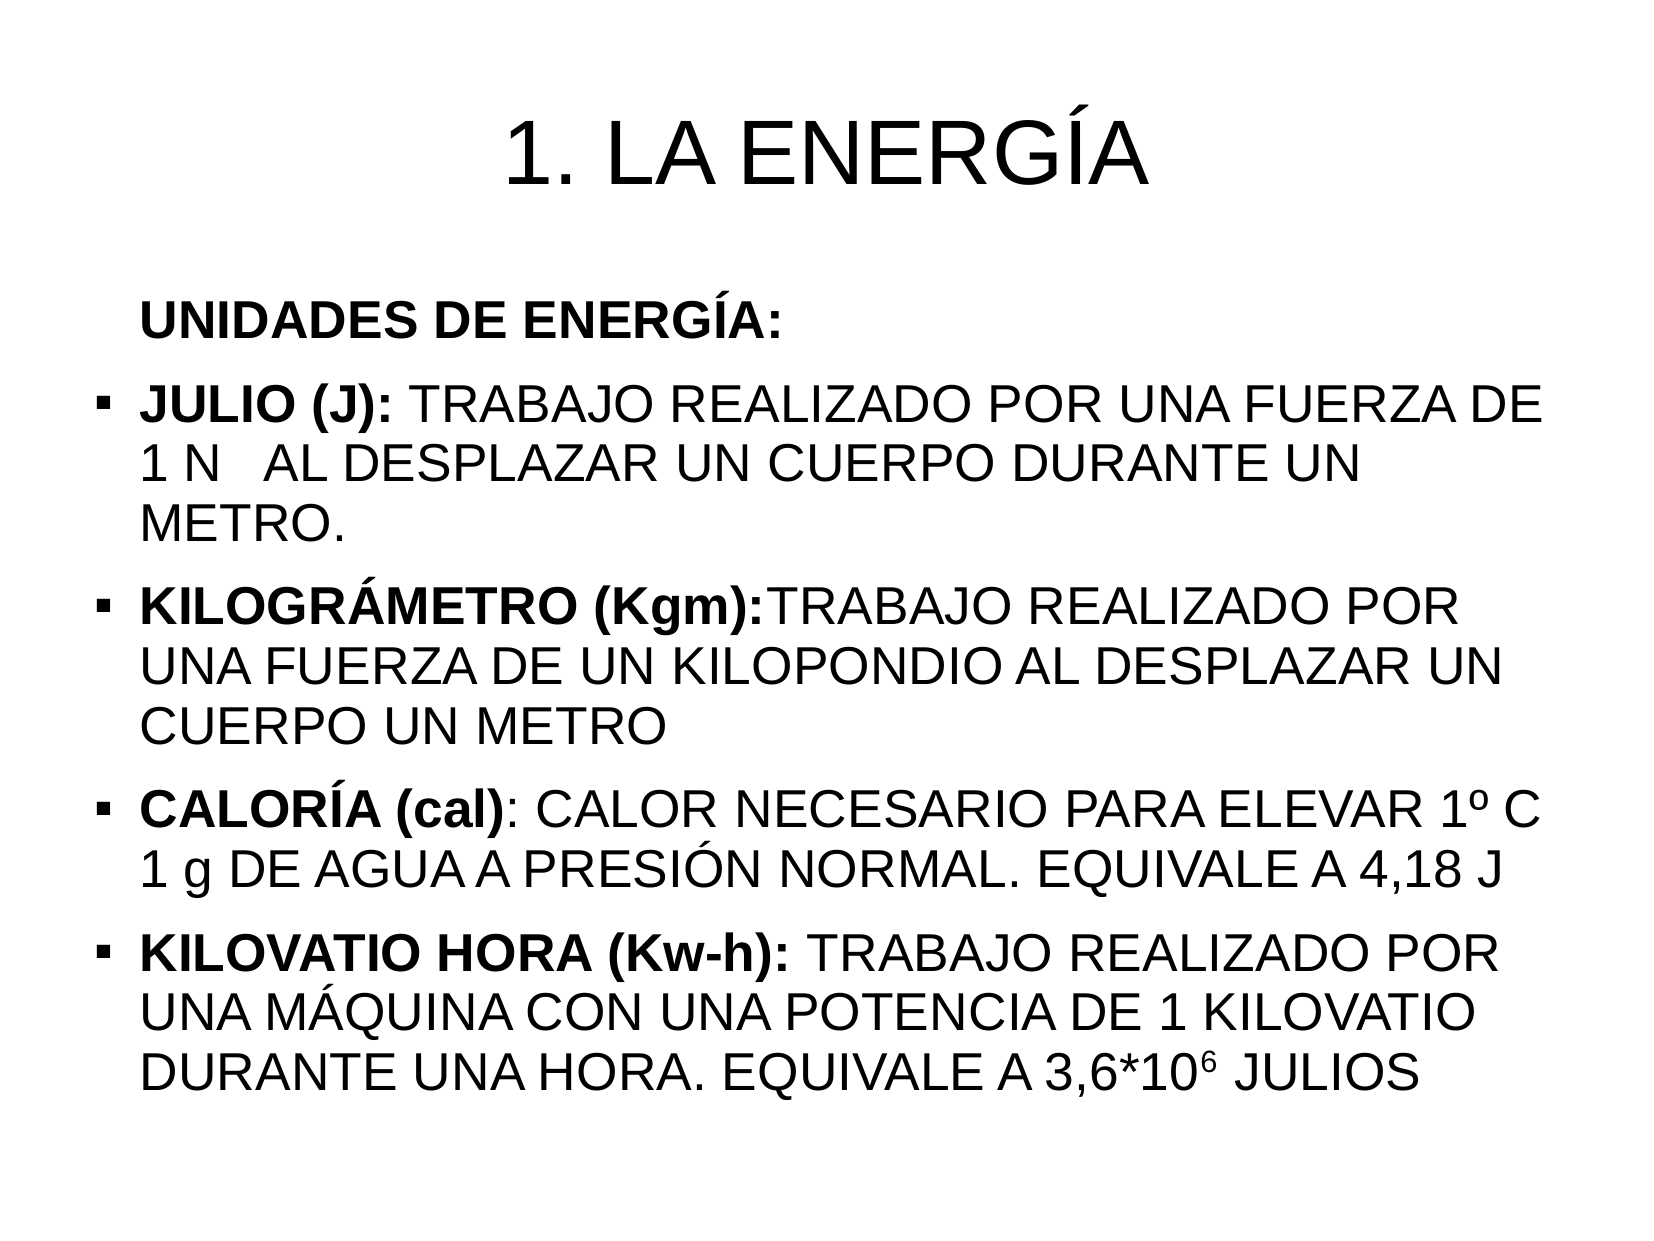

# 1. LA ENERGÍA
UNIDADES DE ENERGÍA:
JULIO (J): TRABAJO REALIZADO POR UNA FUERZA DE 1 N AL DESPLAZAR UN CUERPO DURANTE UN METRO.
KILOGRÁMETRO (Kgm):TRABAJO REALIZADO POR UNA FUERZA DE UN KILOPONDIO AL DESPLAZAR UN CUERPO UN METRO
CALORÍA (cal): CALOR NECESARIO PARA ELEVAR 1º C 1 g DE AGUA A PRESIÓN NORMAL. EQUIVALE A 4,18 J
KILOVATIO HORA (Kw-h): TRABAJO REALIZADO POR UNA MÁQUINA CON UNA POTENCIA DE 1 KILOVATIO DURANTE UNA HORA. EQUIVALE A 3,6*106 JULIOS